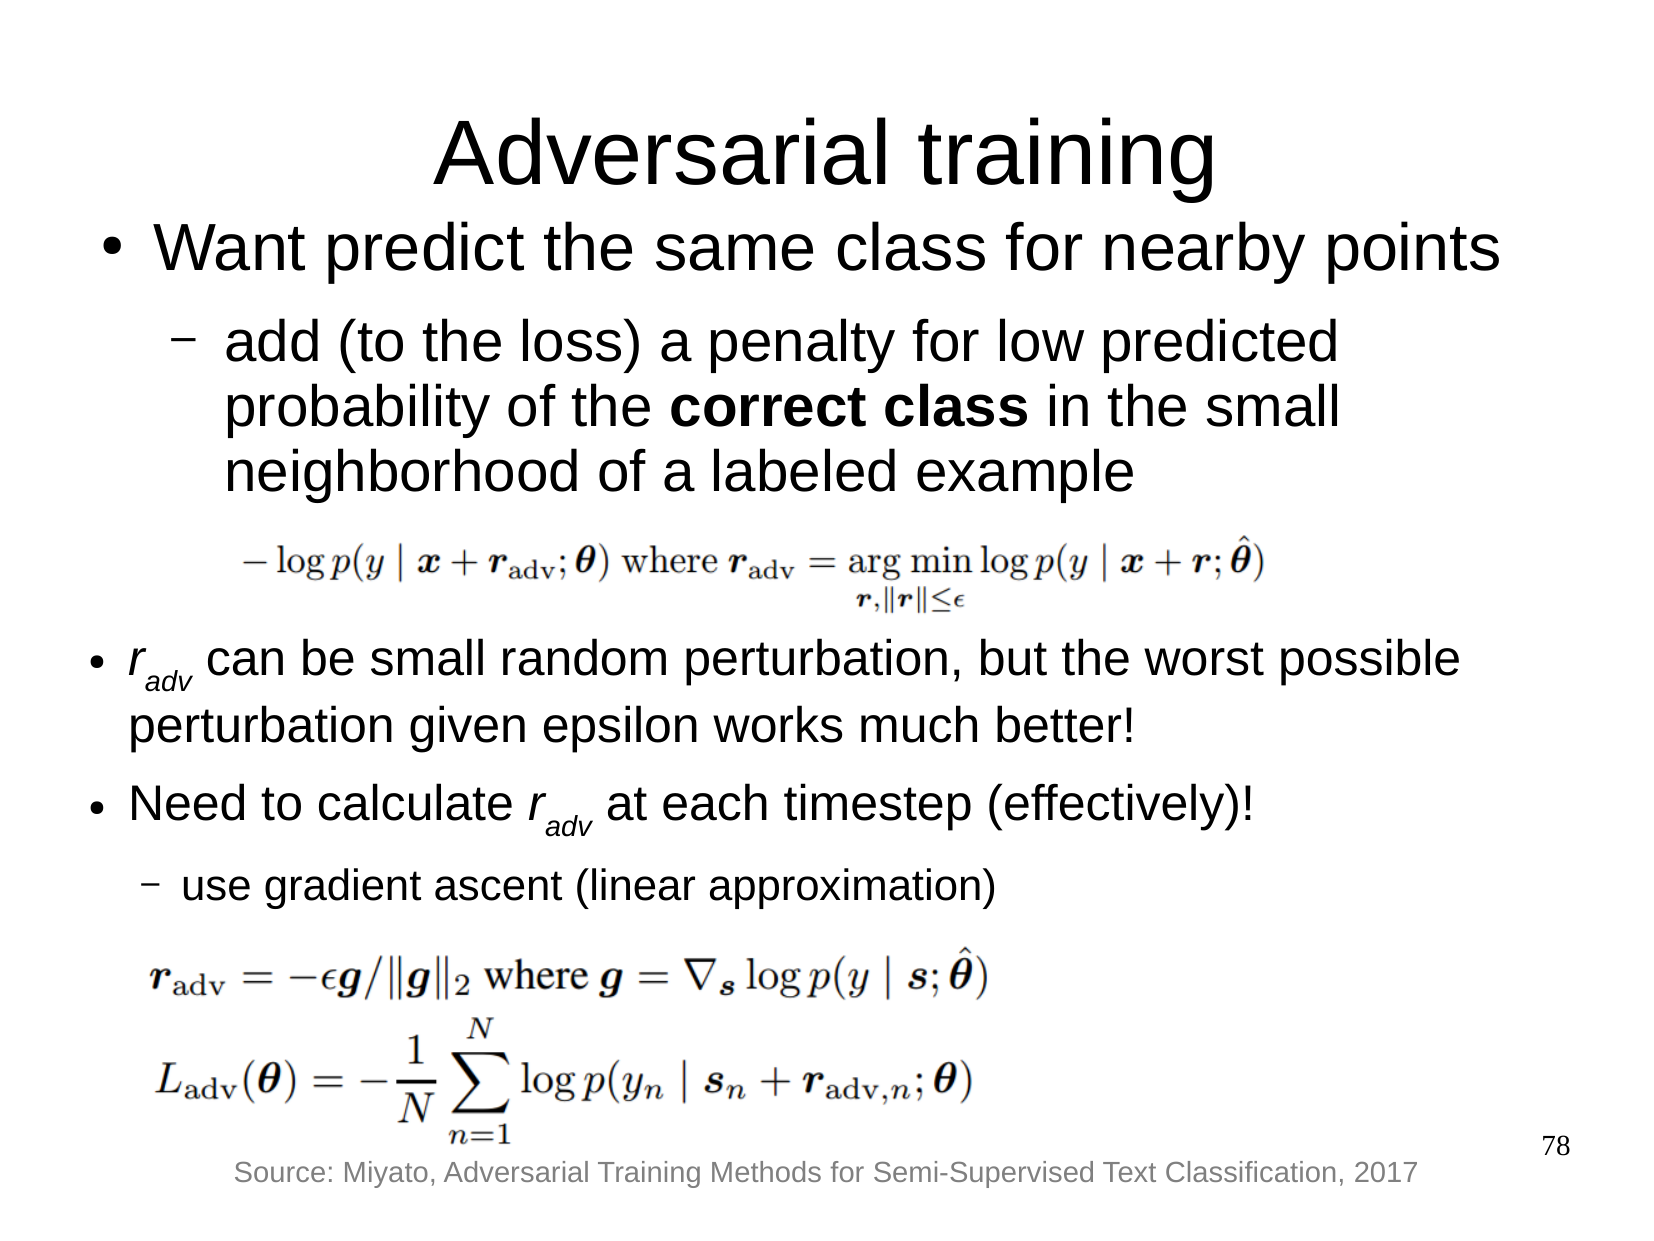

# Adversarial training
Want predict the same class for nearby points
add (to the loss) a penalty for low predicted probability of the correct class in the small neighborhood of a labeled example
radv can be small random perturbation, but the worst possible perturbation given epsilon works much better!
Need to calculate radv at each timestep (effectively)!
use gradient ascent (linear approximation)
78
Source: Miyato, Adversarial Training Methods for Semi-Supervised Text Classification, 2017